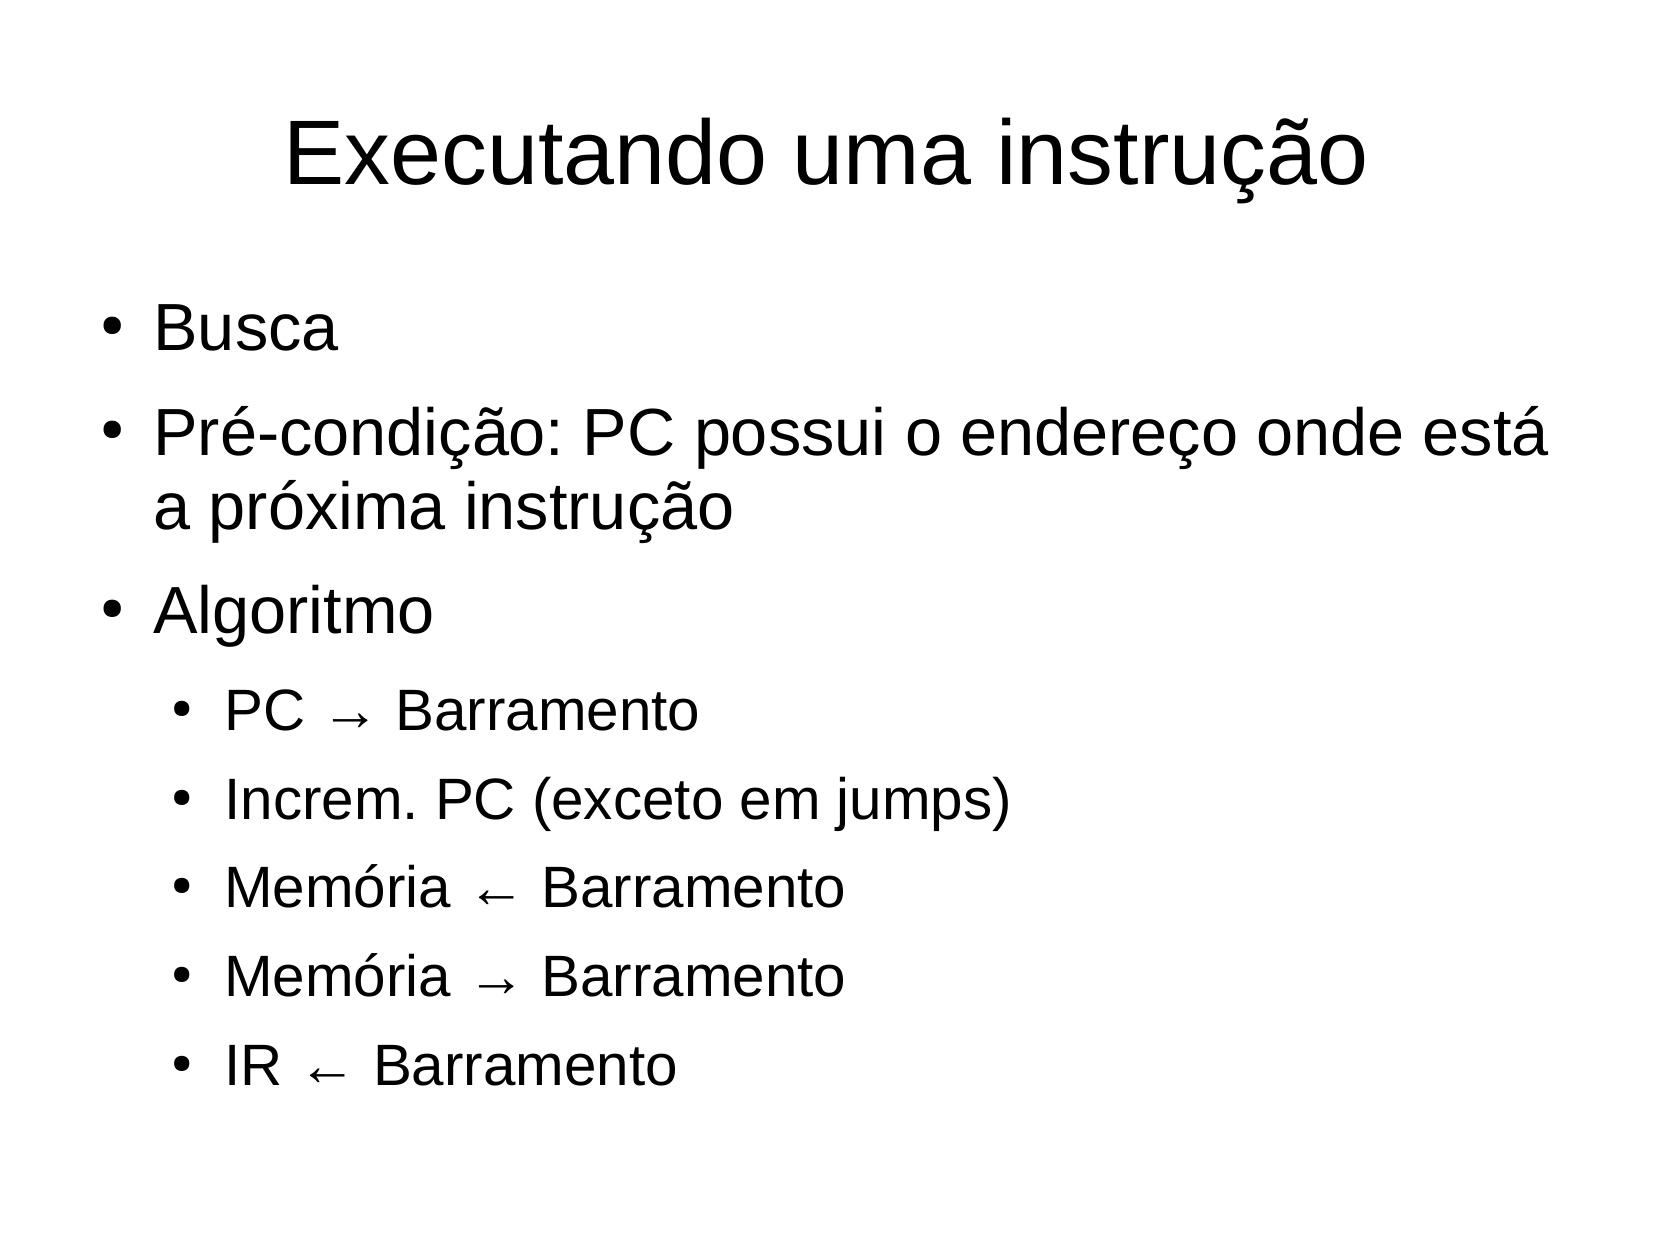

# Executando uma instrução
Busca
Pré-condição: PC possui o endereço onde está a próxima instrução
Algoritmo
PC → Barramento
Increm. PC (exceto em jumps)
Memória ← Barramento
Memória → Barramento
IR ← Barramento